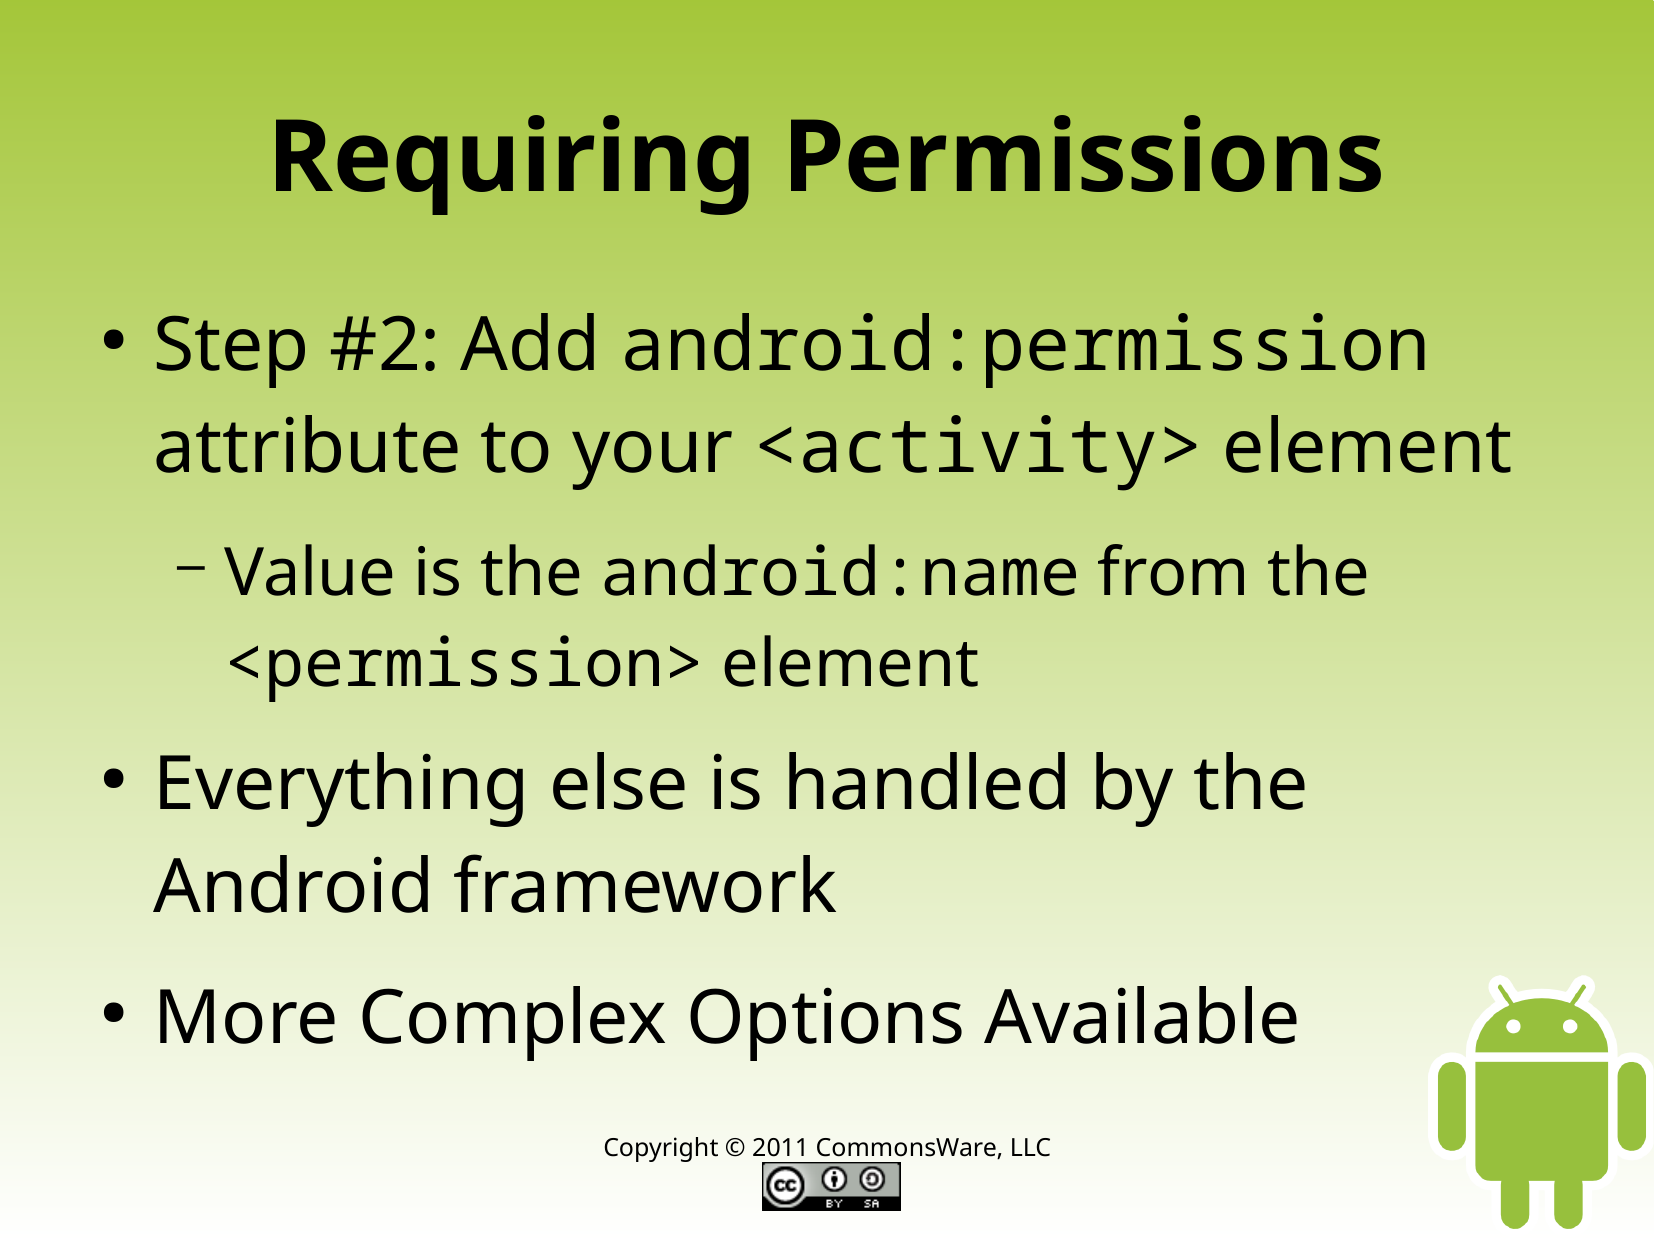

# Requiring Permissions
Step #2: Add android:permission attribute to your <activity> element
Value is the android:name from the <permission> element
Everything else is handled by the Android framework
More Complex Options Available